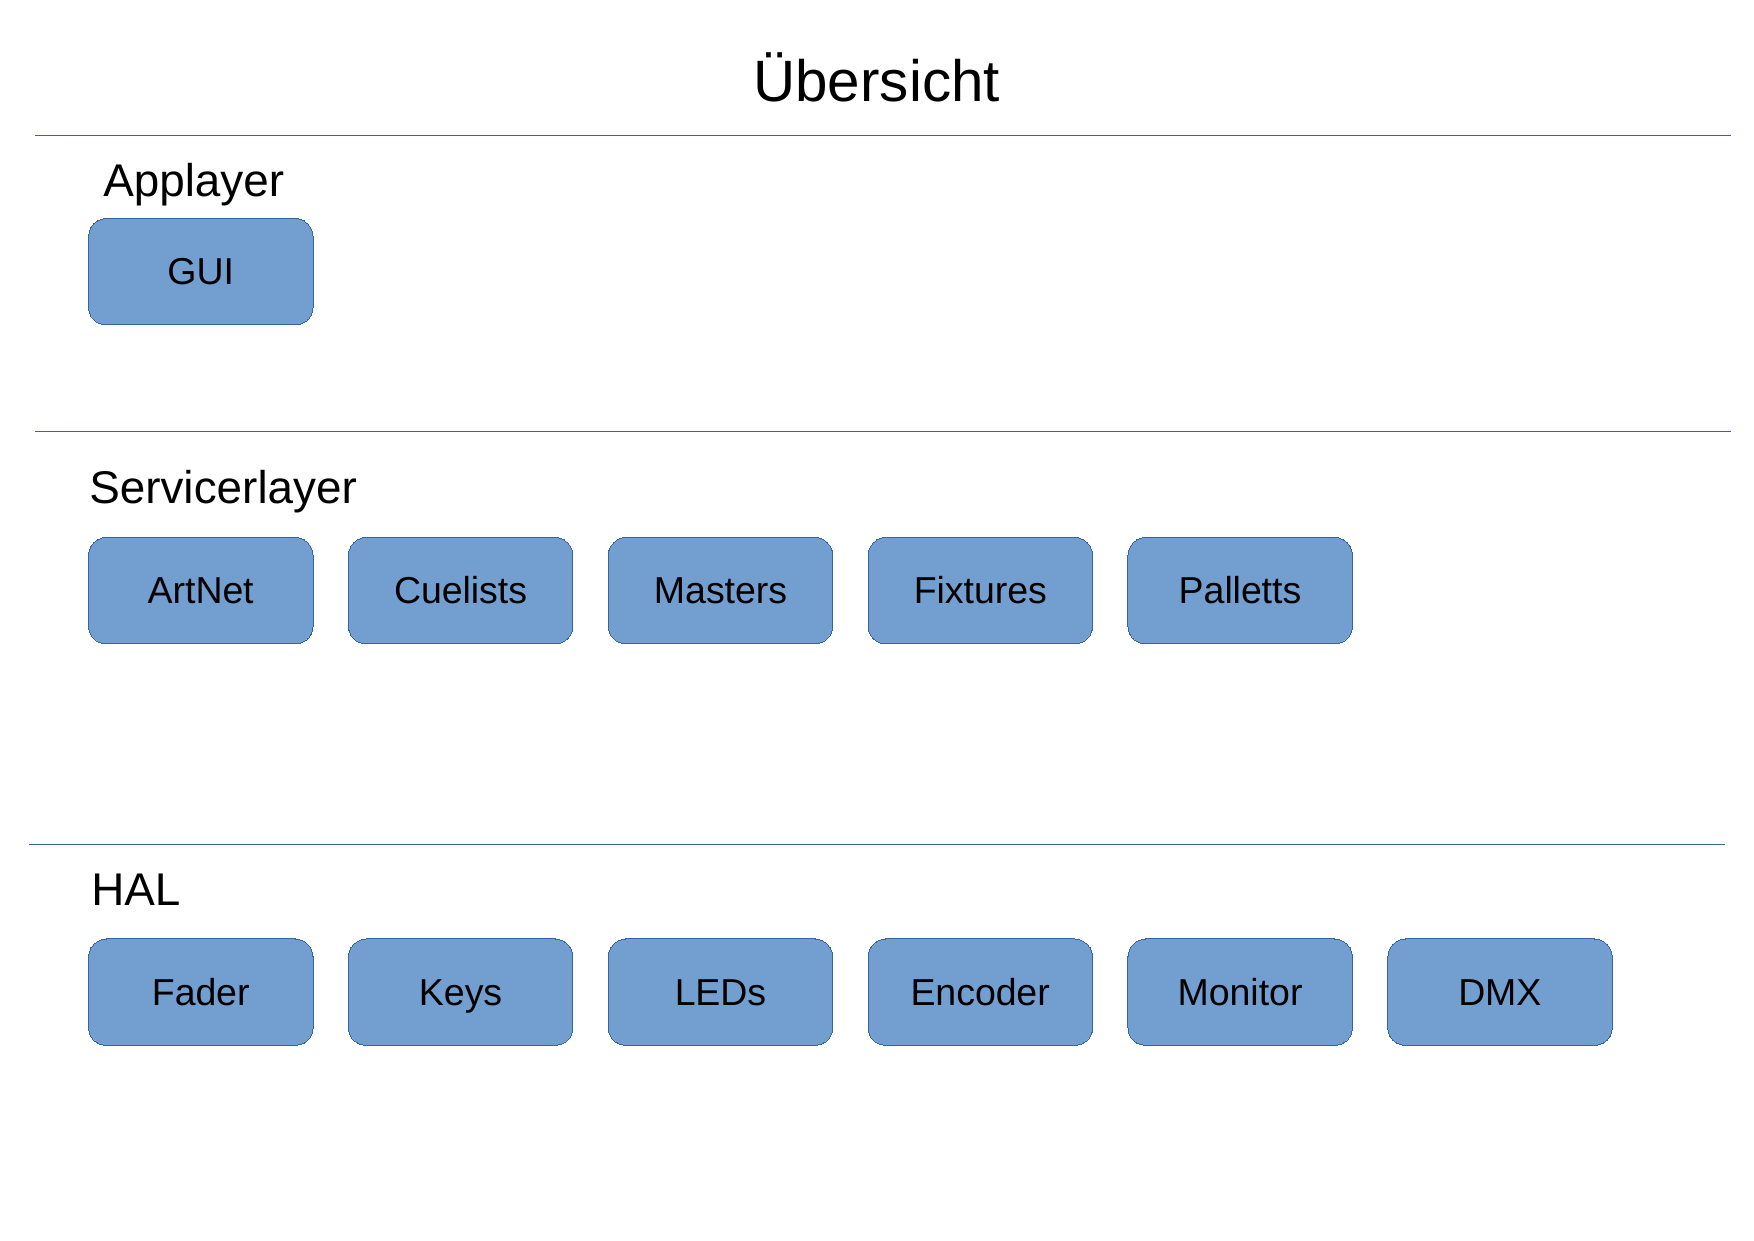

Übersicht
Applayer
GUI
Servicerlayer
ArtNet
Cuelists
Masters
Fixtures
Palletts
HAL
Fader
Keys
LEDs
Encoder
Monitor
DMX